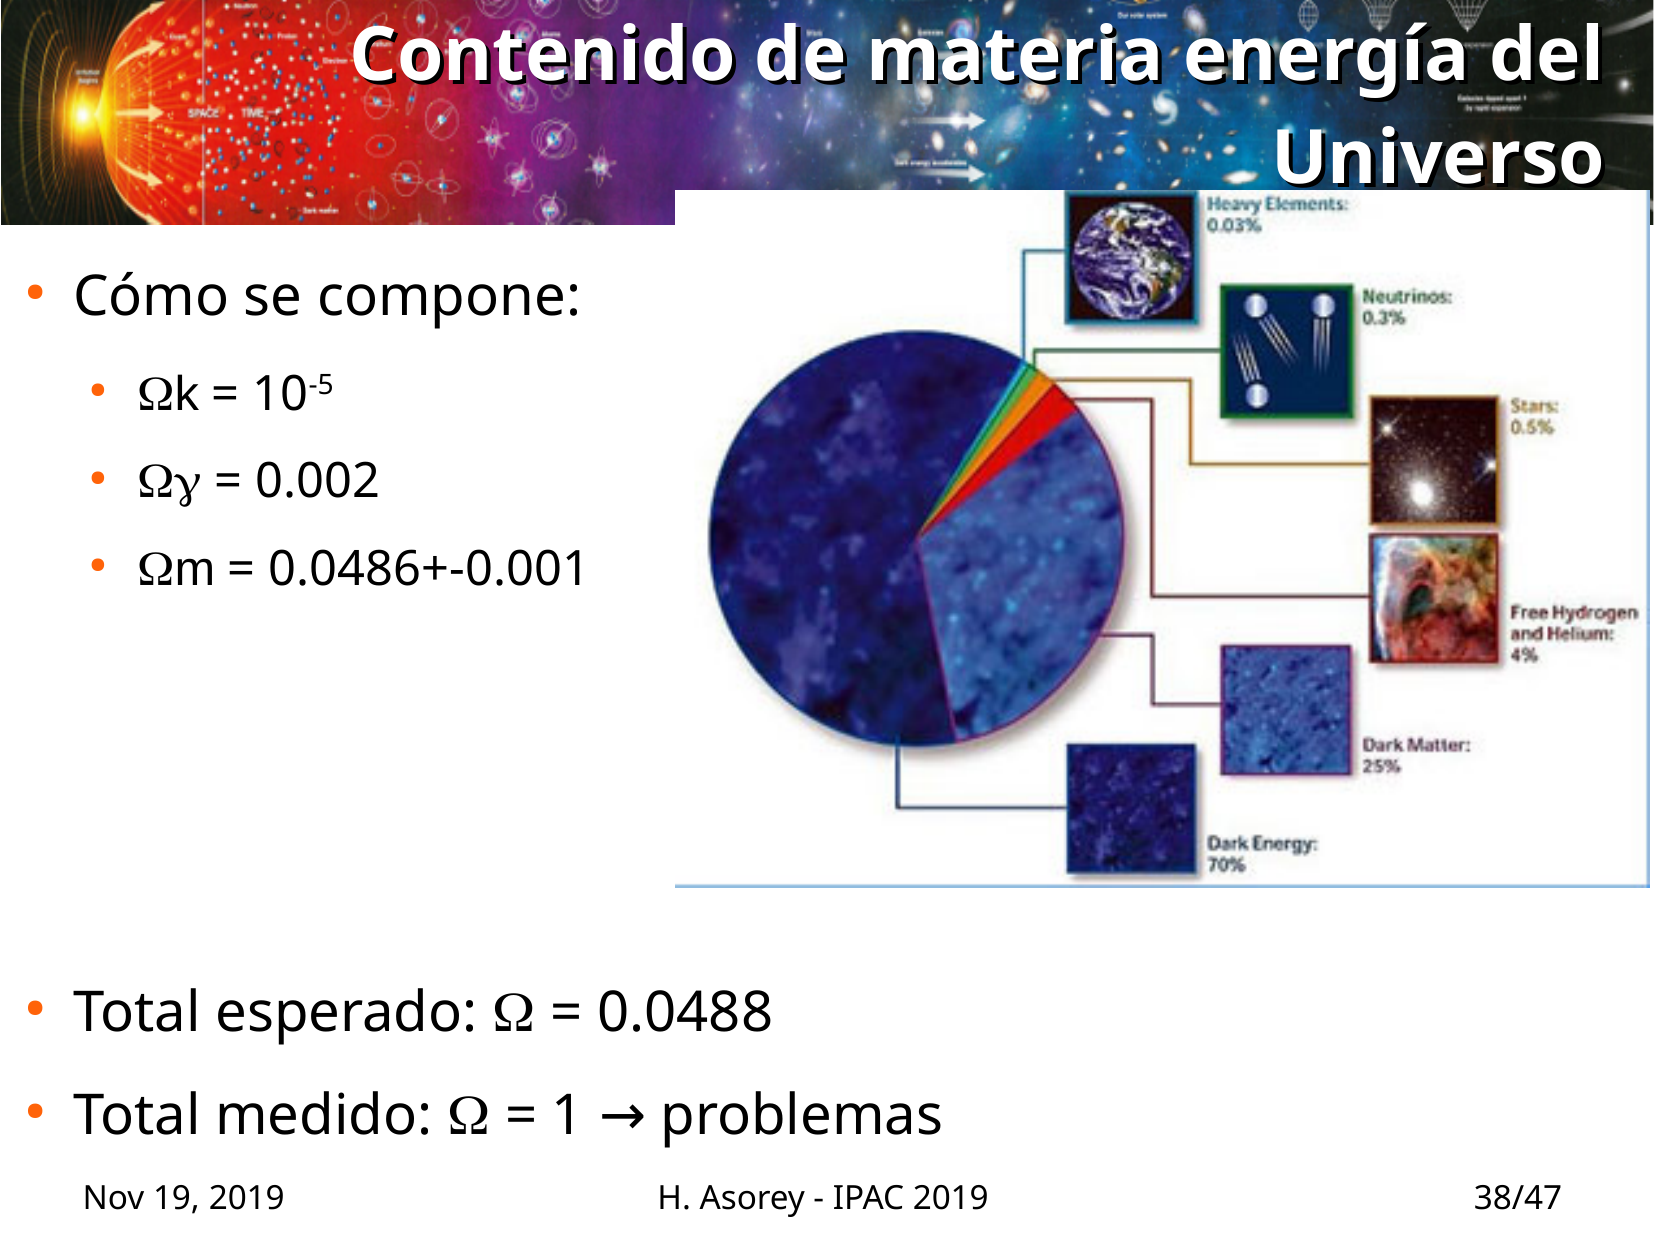

# Contenido de materia energía del Universo
Cómo se compone:
Wk = 10-5
Wg = 0.002
Wm = 0.0486+-0.001
Total esperado: W = 0.0488
Total medido: W = 1 → problemas
Nov 19, 2019
H. Asorey - IPAC 2019
38